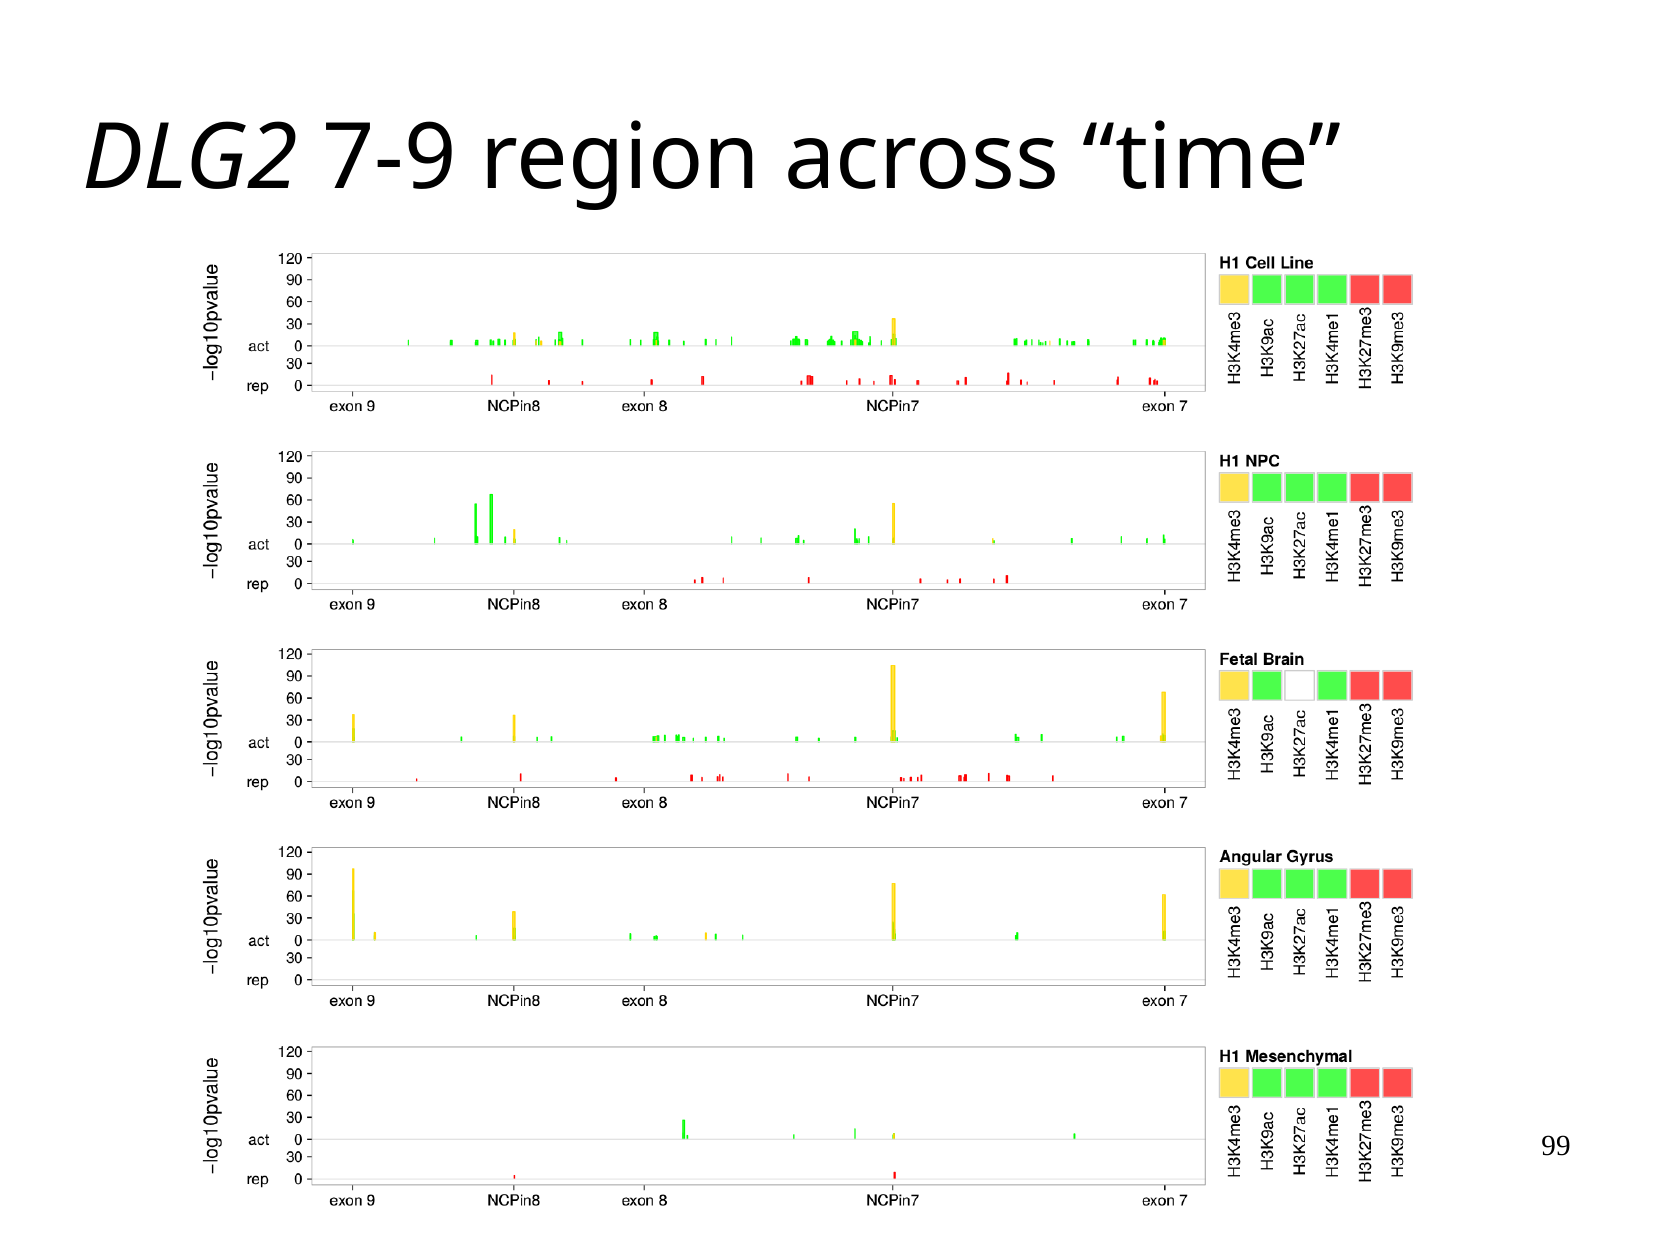

# DLG2 7-9 region across “time”
99